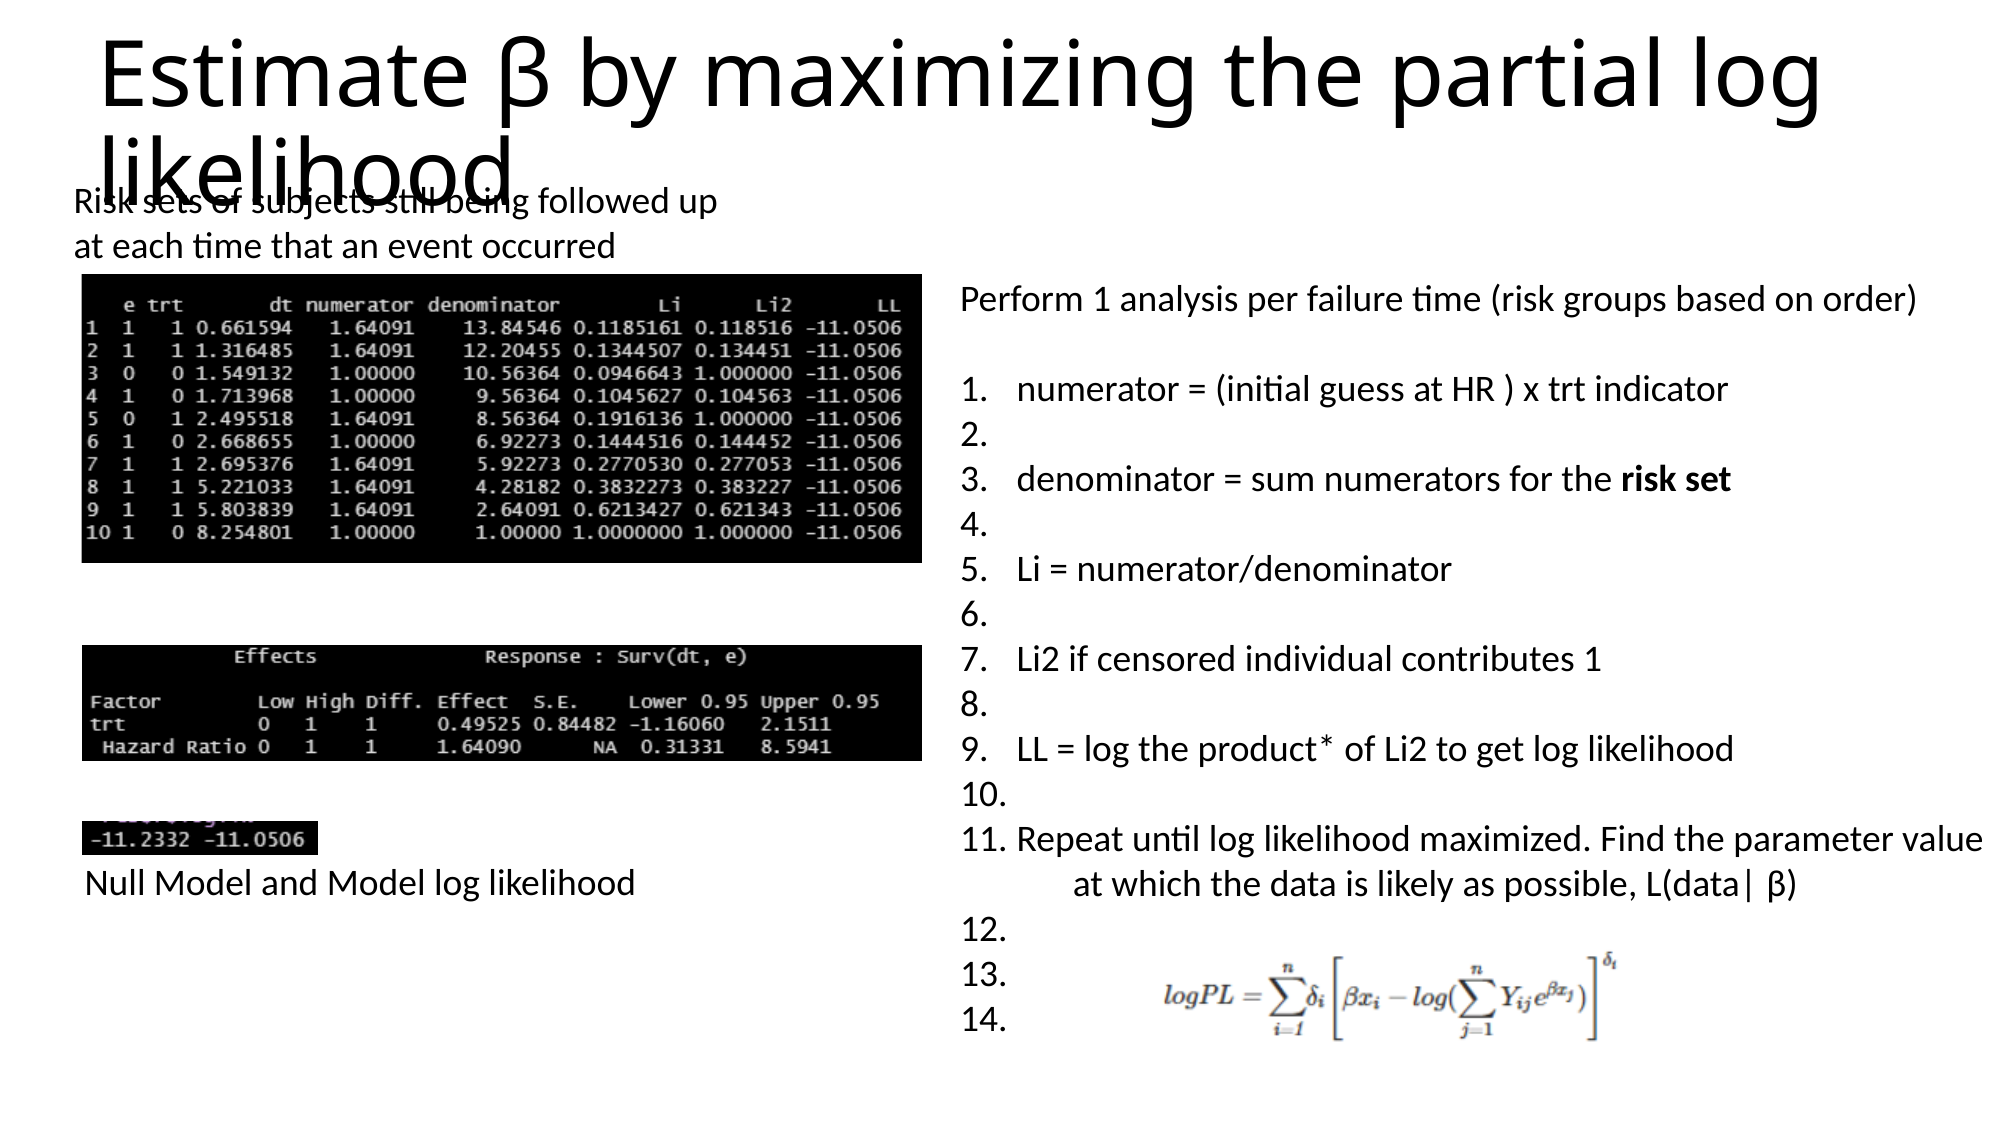

# Estimate β by maximizing the partial log likelihood
Risk sets of subjects still being followed up at each time that an event occurred
Perform 1 analysis per failure time (risk groups based on order)
numerator = (initial guess at HR ) x trt indicator
denominator = sum numerators for the risk set
Li = numerator/denominator
Li2 if censored individual contributes 1
LL = log the product* of Li2 to get log likelihood
Repeat until log likelihood maximized. Find the parameter value at which the data is likely as possible, L(data| β)
Reality, calculations are done on the log scale, but here we don’t log the data as n=10 (so no numerical problems when multiplying small probabilities*)
Null Model and Model log likelihood